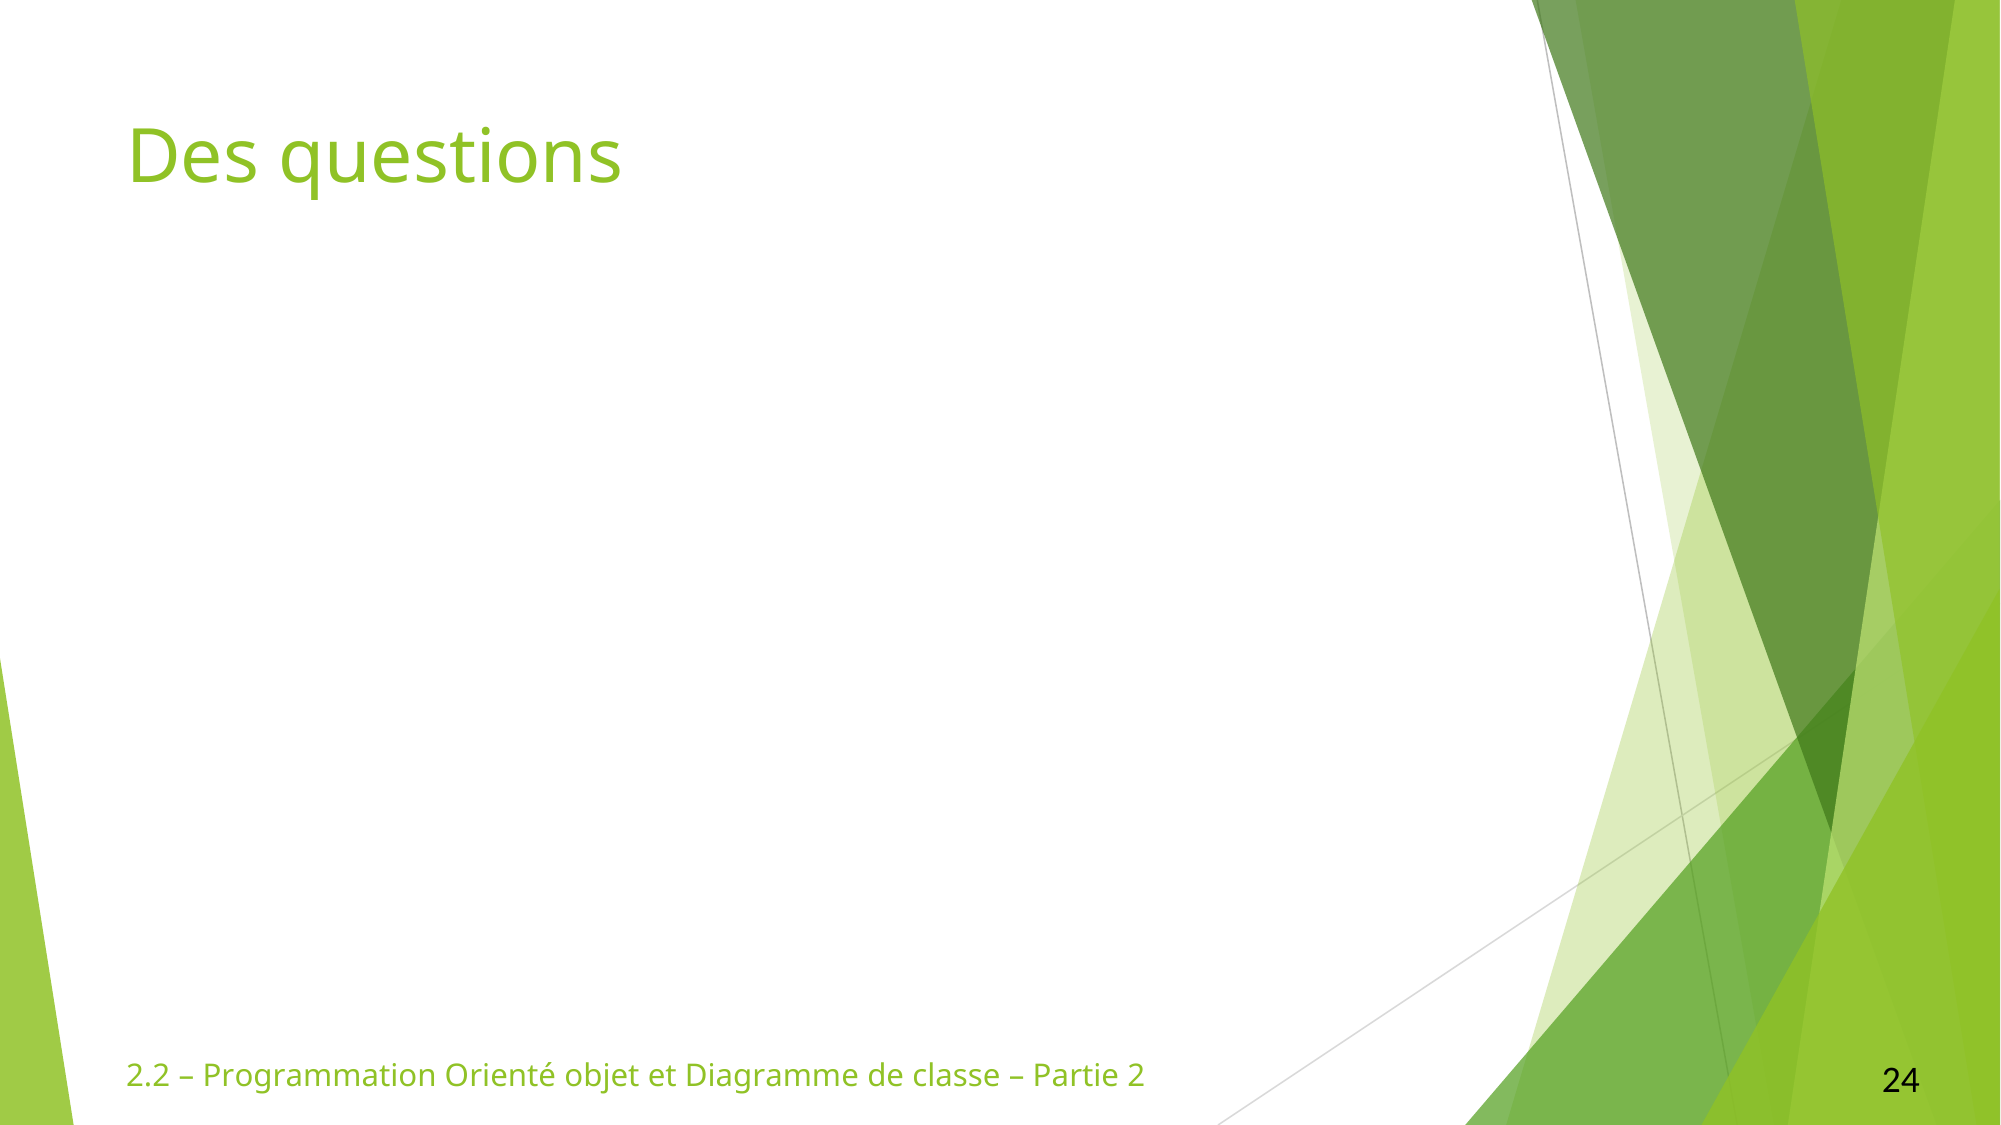

# Des questions
2.2 – Programmation Orienté objet et Diagramme de classe – Partie 2